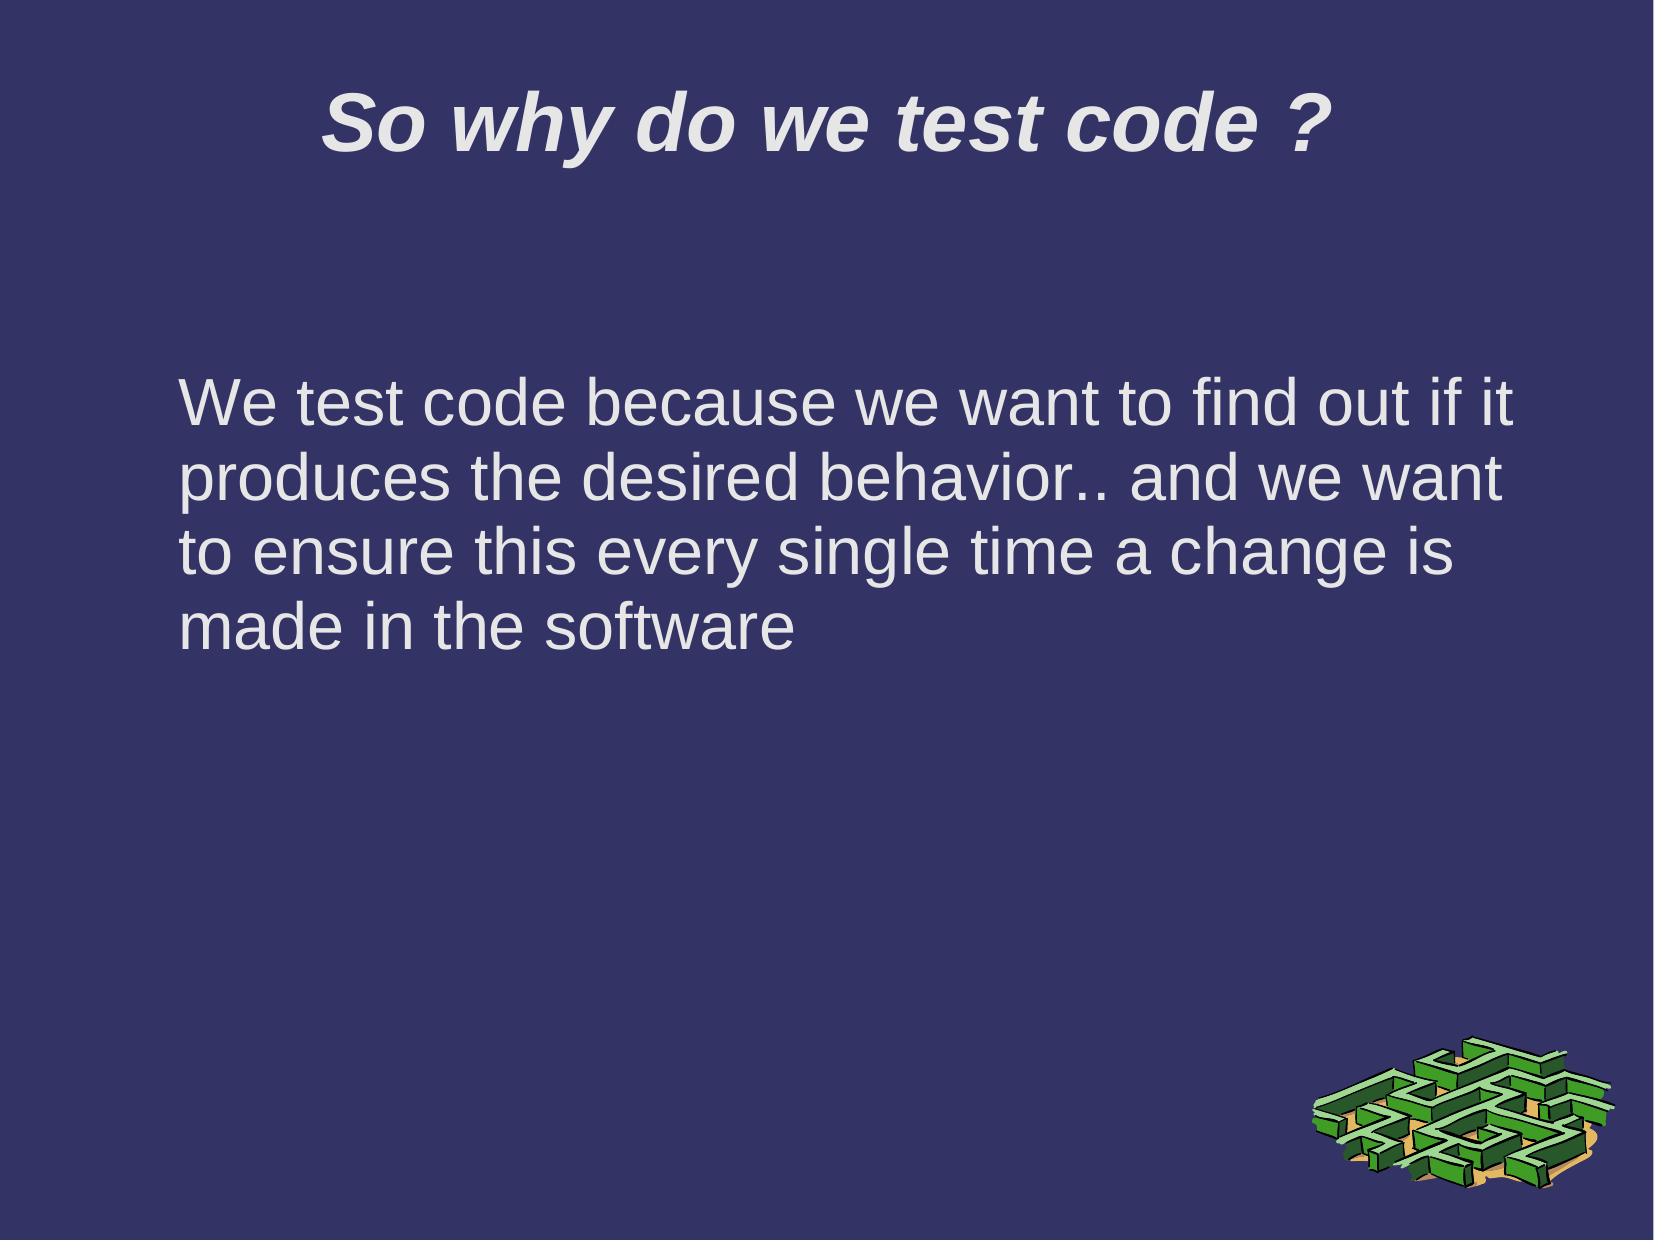

# So why do we test code ?
We test code because we want to find out if it produces the desired behavior.. and we want to ensure this every single time a change is made in the software